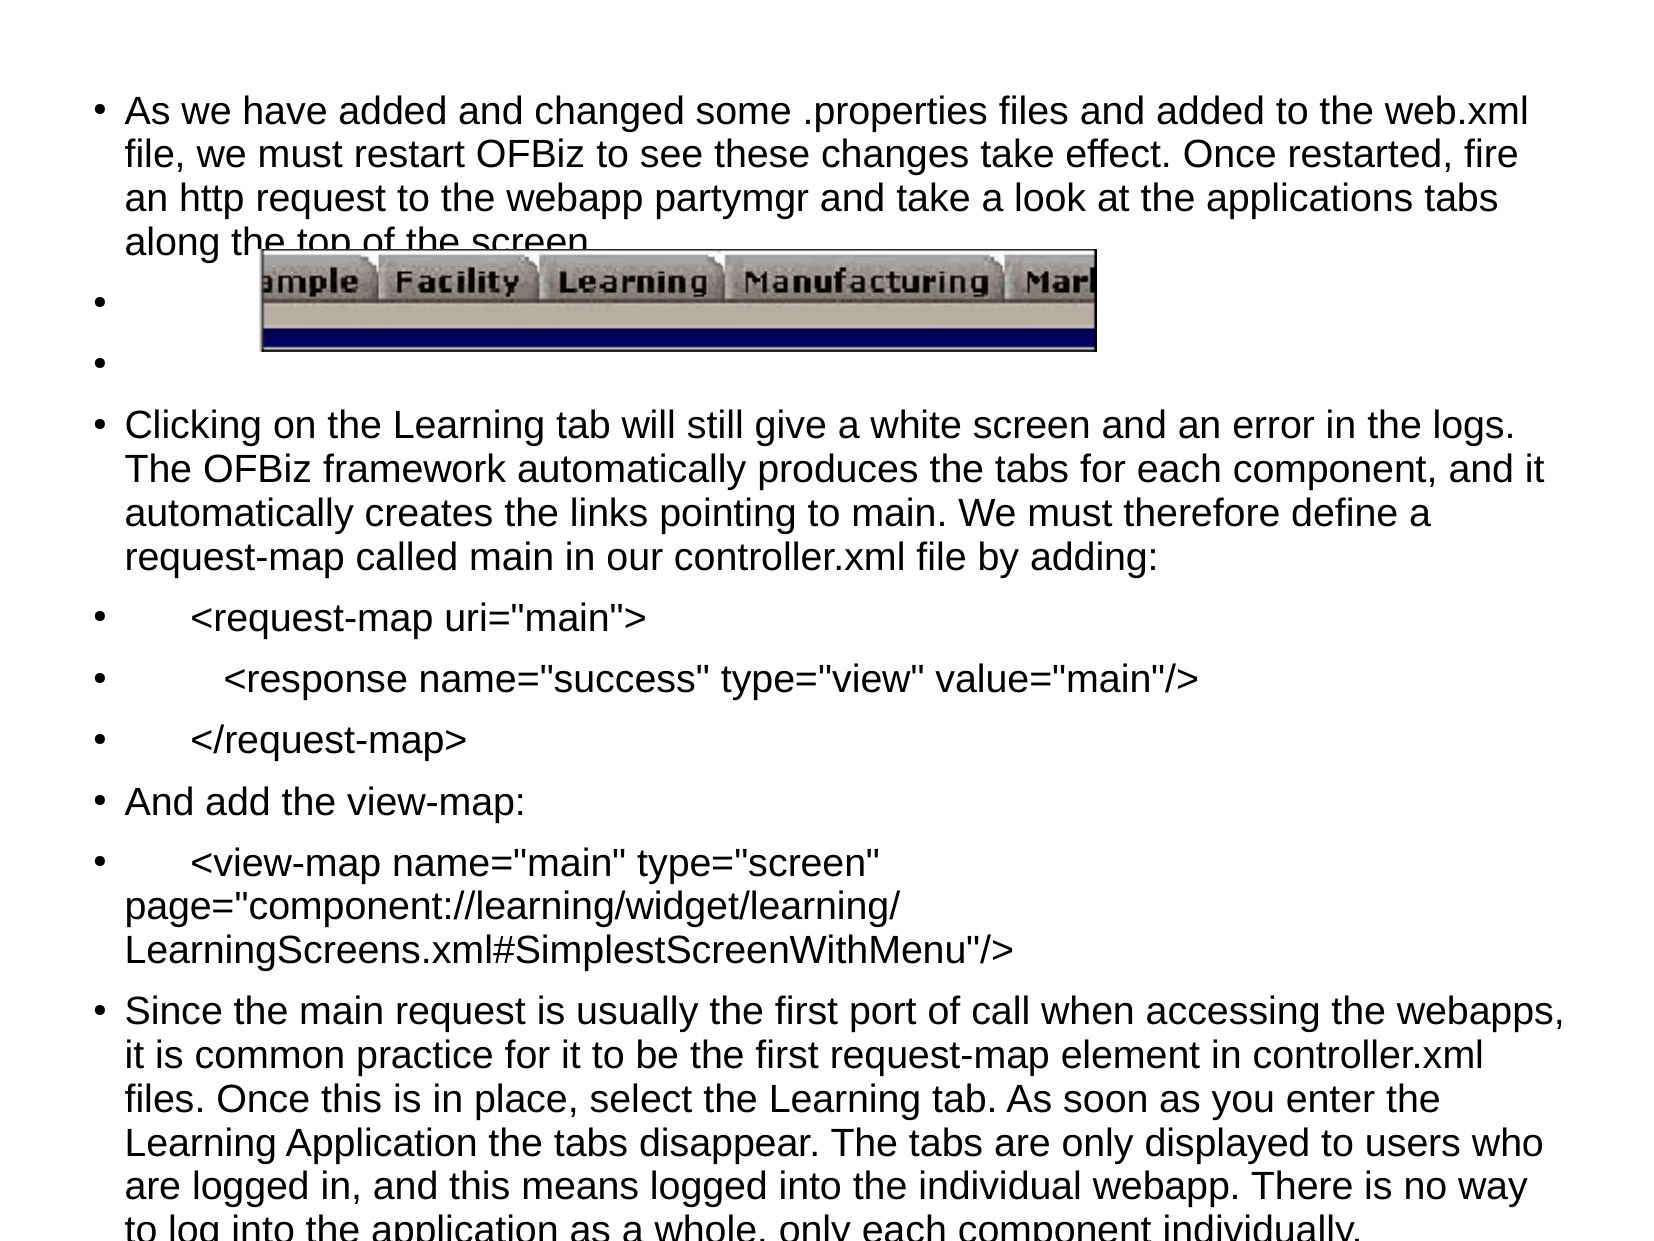

#
As we have added and changed some .properties files and added to the web.xml file, we must restart OFBiz to see these changes take effect. Once restarted, fire an http request to the webapp partymgr and take a look at the applications tabs along the top of the screen.
Clicking on the Learning tab will still give a white screen and an error in the logs. The OFBiz framework automatically produces the tabs for each component, and it automatically creates the links pointing to main. We must therefore define a request-map called main in our controller.xml file by adding:
 <request-map uri="main">
 <response name="success" type="view" value="main"/>
 </request-map>
And add the view-map:
 <view-map name="main" type="screen" page="component://learning/widget/learning/ LearningScreens.xml#SimplestScreenWithMenu"/>
Since the main request is usually the first port of call when accessing the webapps, it is common practice for it to be the first request-map element in controller.xml files. Once this is in place, select the Learning tab. As soon as you enter the Learning Application the tabs disappear. The tabs are only displayed to users who are logged in, and this means logged into the individual webapp. There is no way to log into the application as a whole, only each component individually.